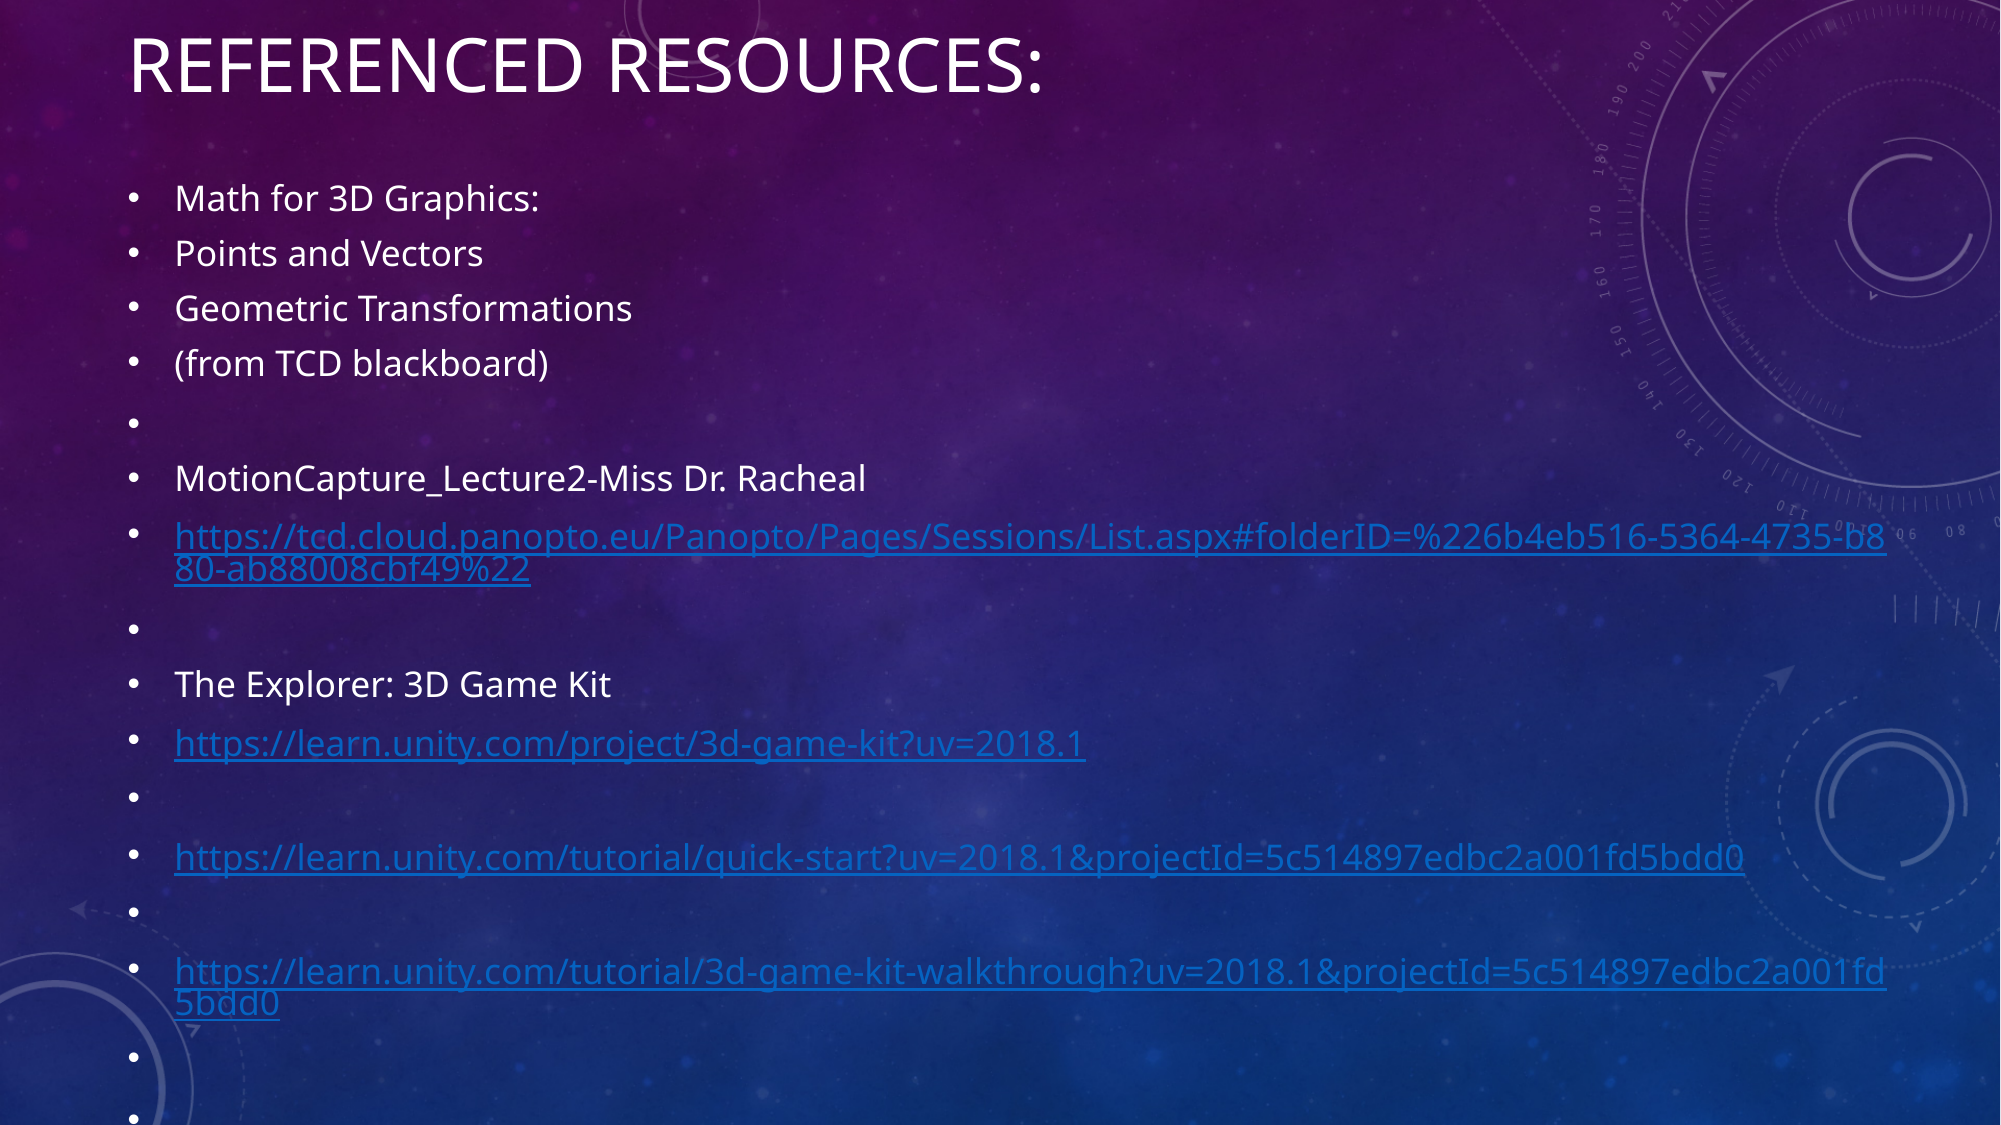

# Referenced resources:
Math for 3D Graphics:
Points and Vectors
Geometric Transformations
(from TCD blackboard)
MotionCapture_Lecture2-Miss Dr. Racheal
https://tcd.cloud.panopto.eu/Panopto/Pages/Sessions/List.aspx#folderID=%226b4eb516-5364-4735-b880-ab88008cbf49%22
The Explorer: 3D Game Kit
https://learn.unity.com/project/3d-game-kit?uv=2018.1
https://learn.unity.com/tutorial/quick-start?uv=2018.1&projectId=5c514897edbc2a001fd5bdd0
https://learn.unity.com/tutorial/3d-game-kit-walkthrough?uv=2018.1&projectId=5c514897edbc2a001fd5bdd0